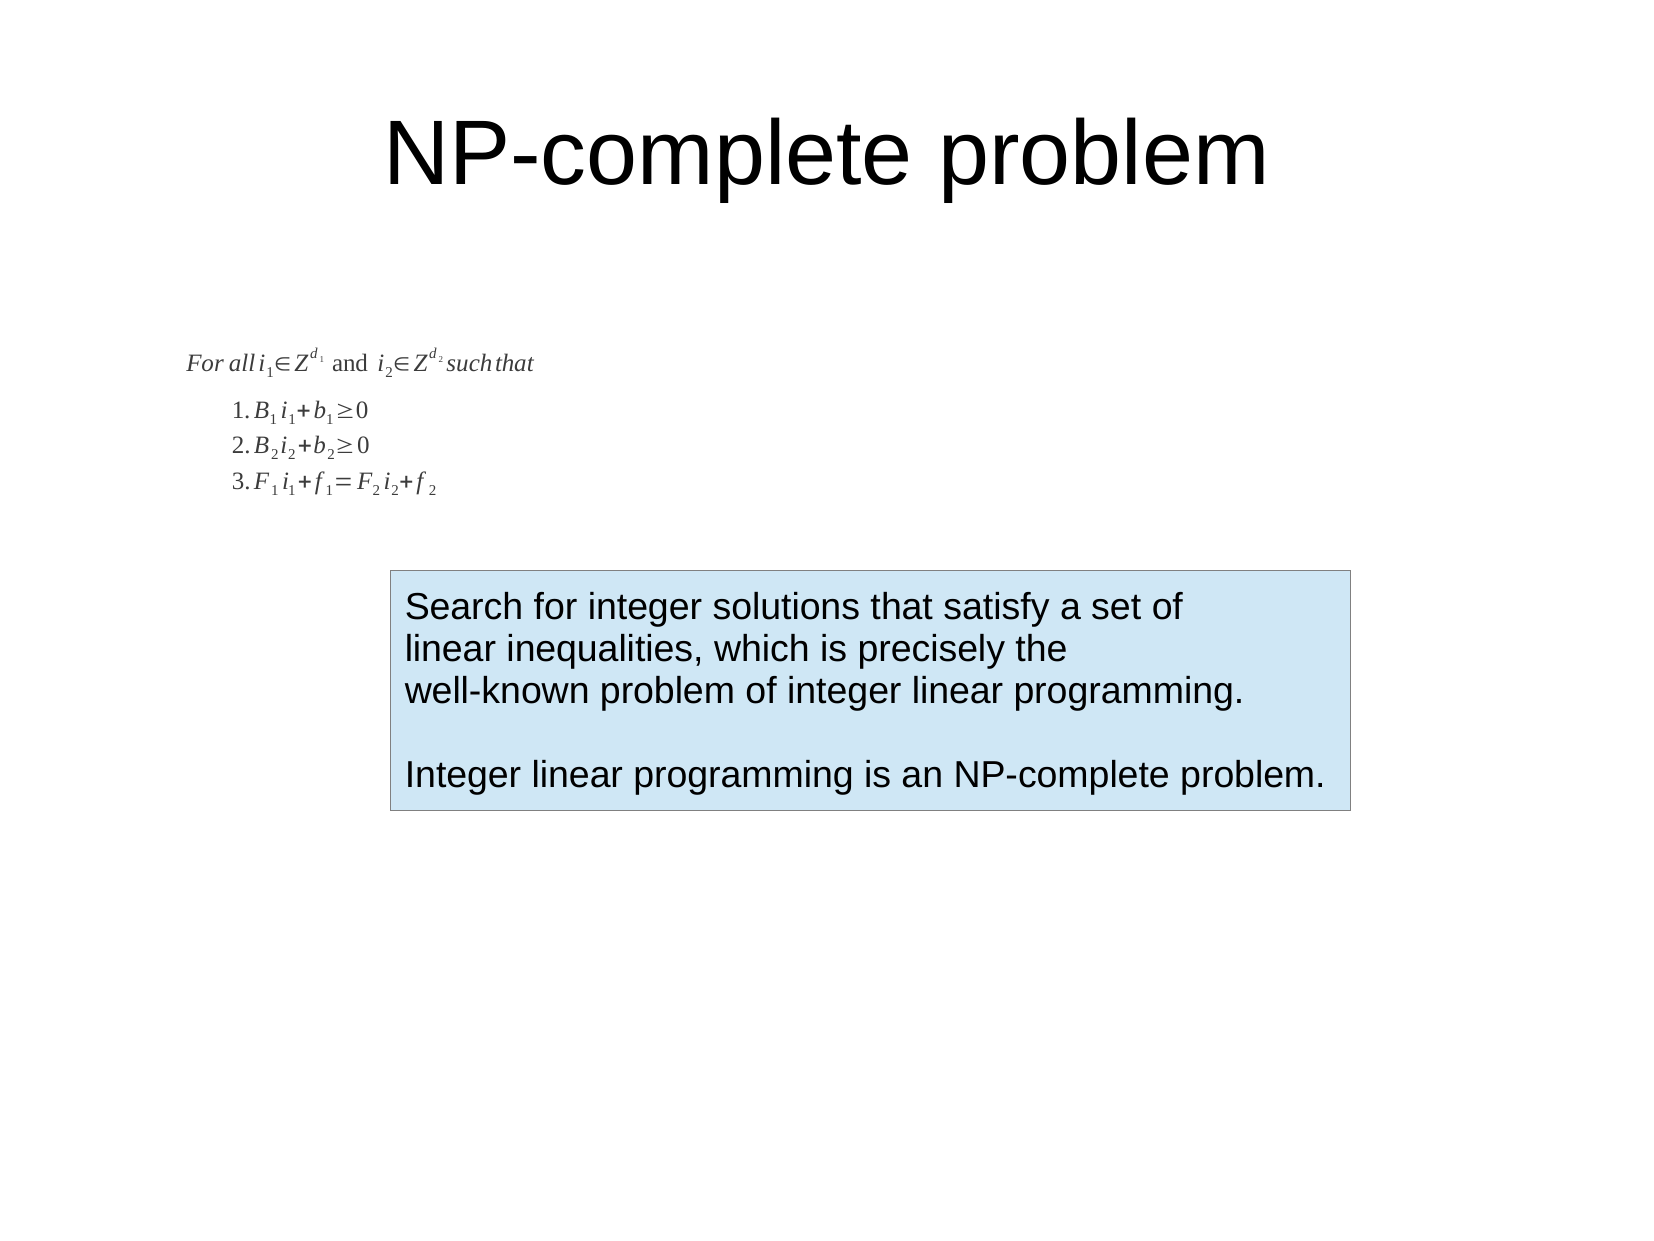

# NP-complete problem
Search for integer solutions that satisfy a set of
linear inequalities, which is precisely the
well-known problem of integer linear programming.
Integer linear programming is an NP-complete problem.